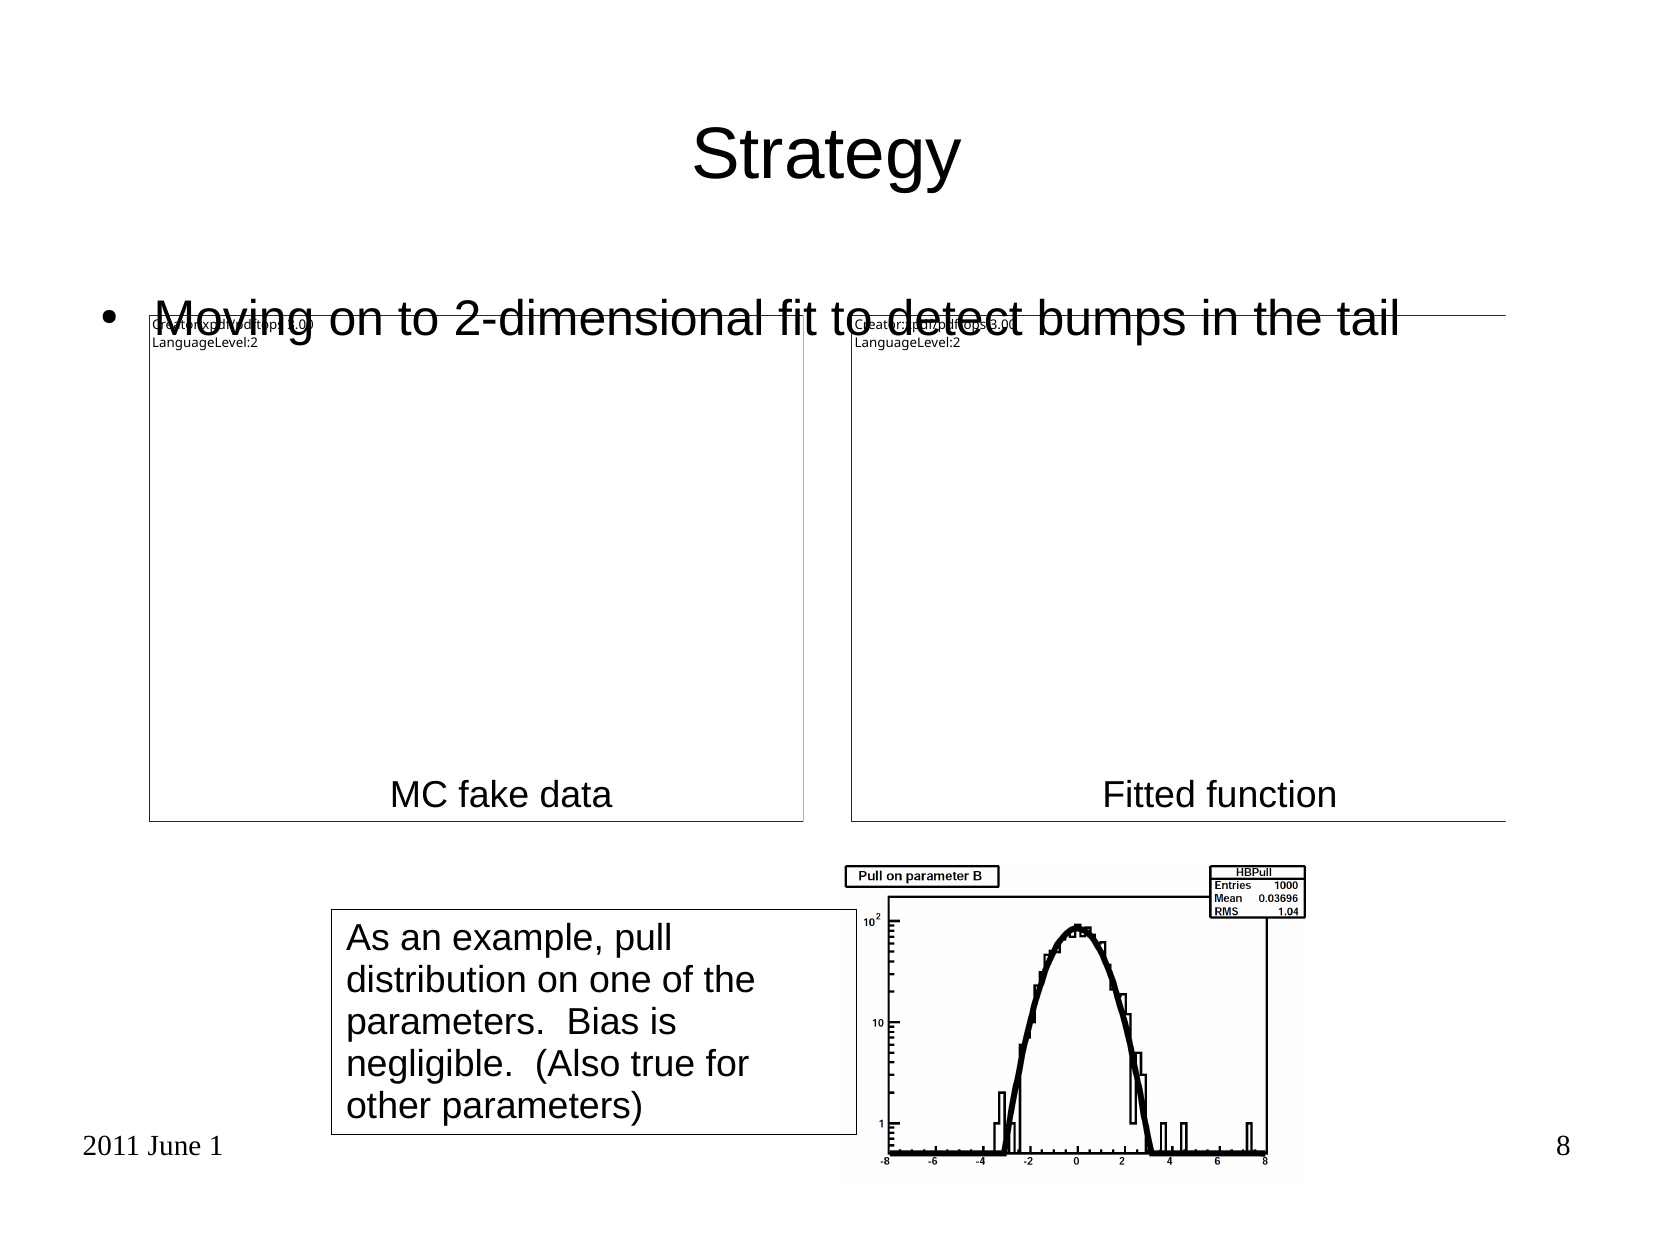

# Strategy
Moving on to 2-dimensional fit to detect bumps in the tail
MC fake data
Fitted function
As an example, pull distribution on one of the parameters. Bias is negligible. (Also true for other parameters)
2011 June 1
8